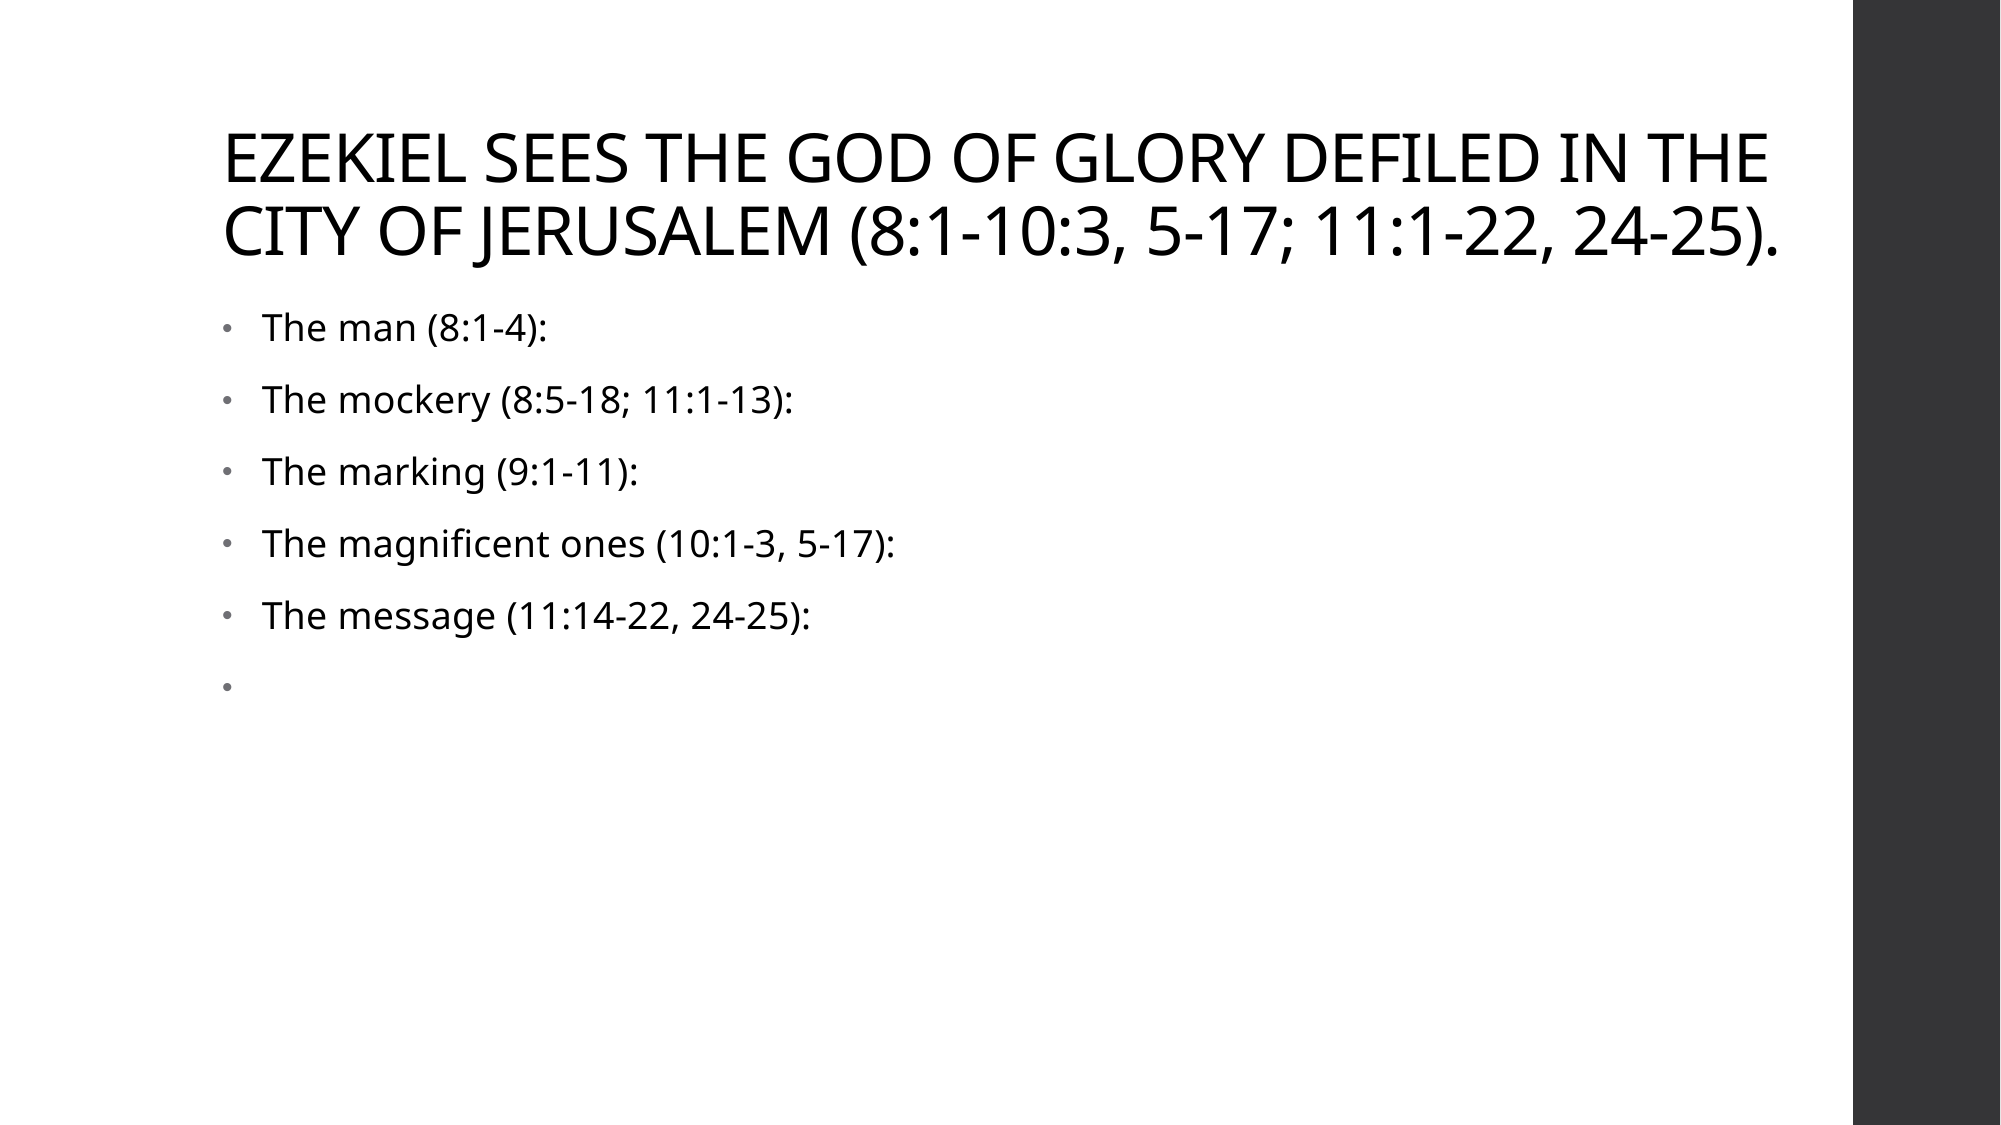

# EZEKIEL SEES THE GOD OF GLORY DEFILED IN THE CITY OF JERUSALEM (8:1-10:3, 5-17; 11:1-22, 24-25).
 The man (8:1-4):
 The mockery (8:5-18; 11:1-13):
 The marking (9:1-11):
 The magnificent ones (10:1-3, 5-17):
 The message (11:14-22, 24-25):